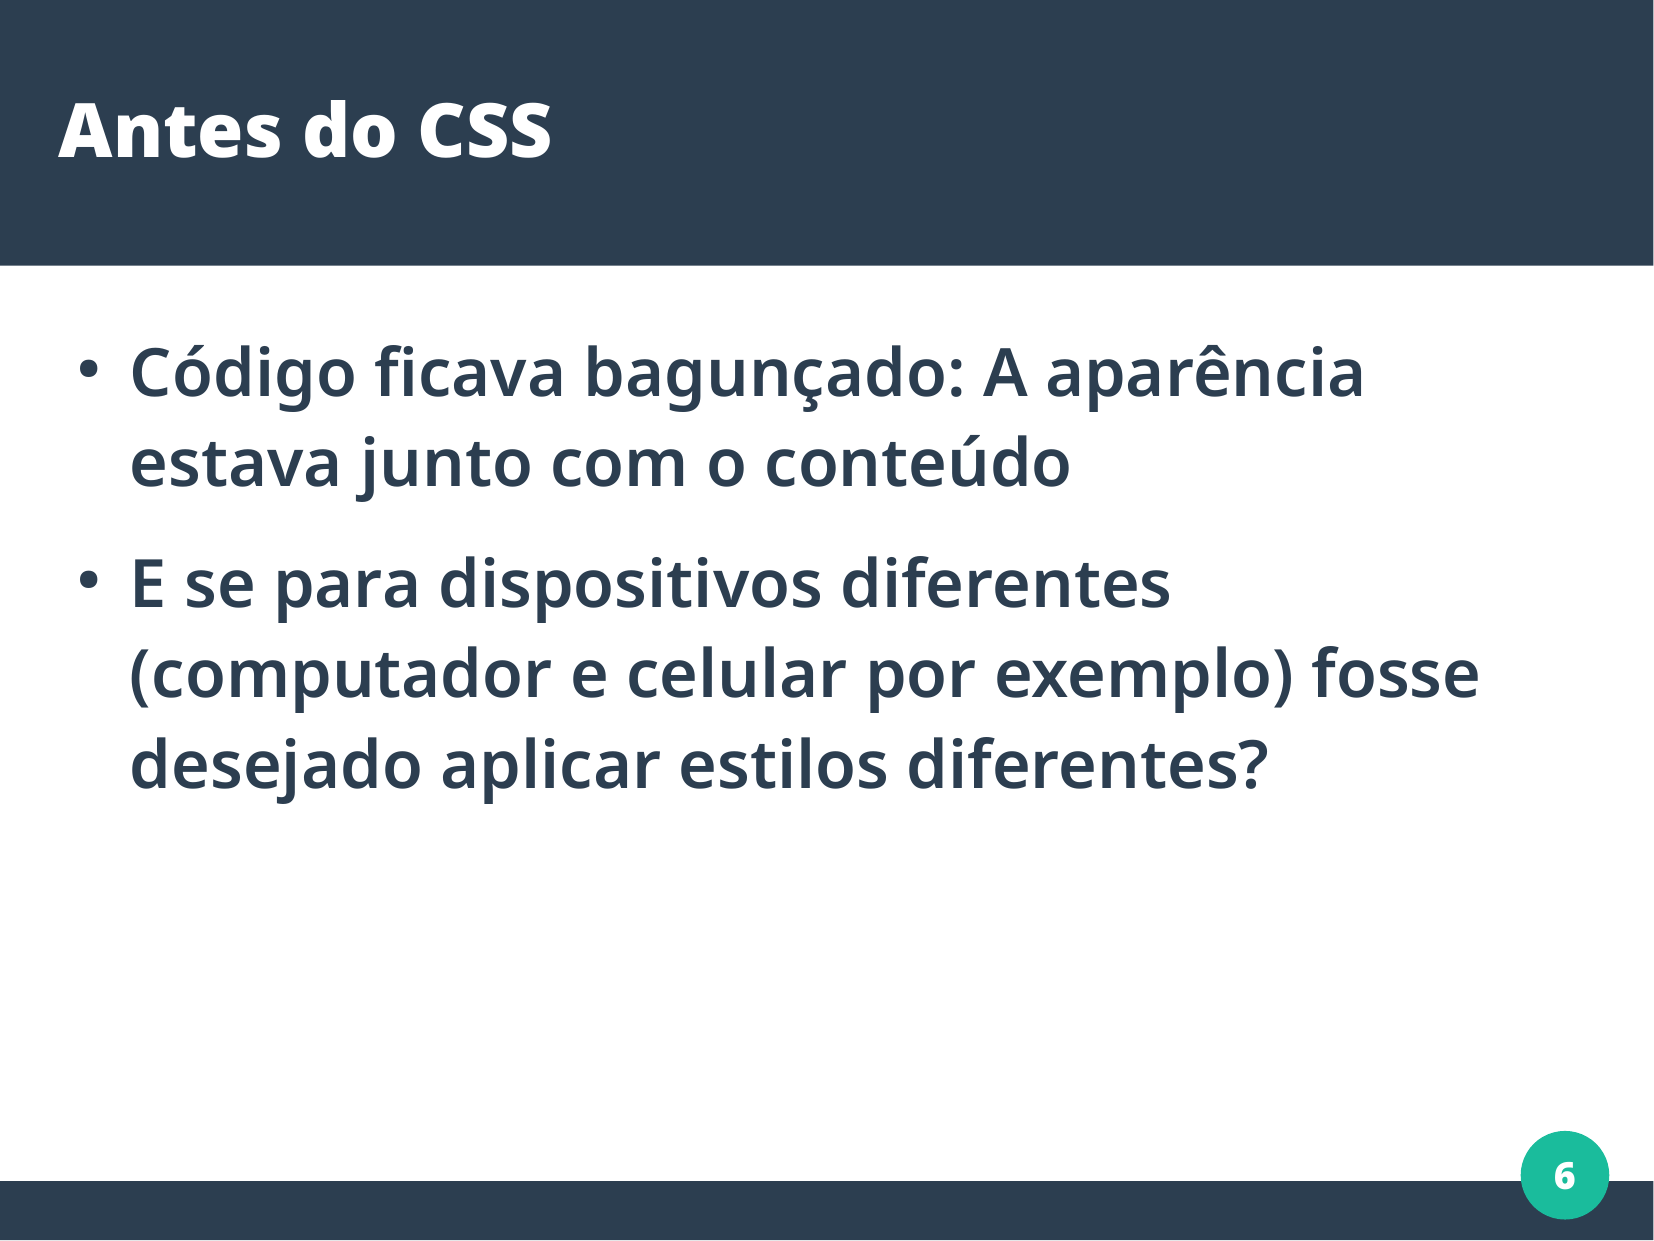

# Antes do CSS
Código ficava bagunçado: A aparência estava junto com o conteúdo
E se para dispositivos diferentes (computador e celular por exemplo) fosse desejado aplicar estilos diferentes?
6